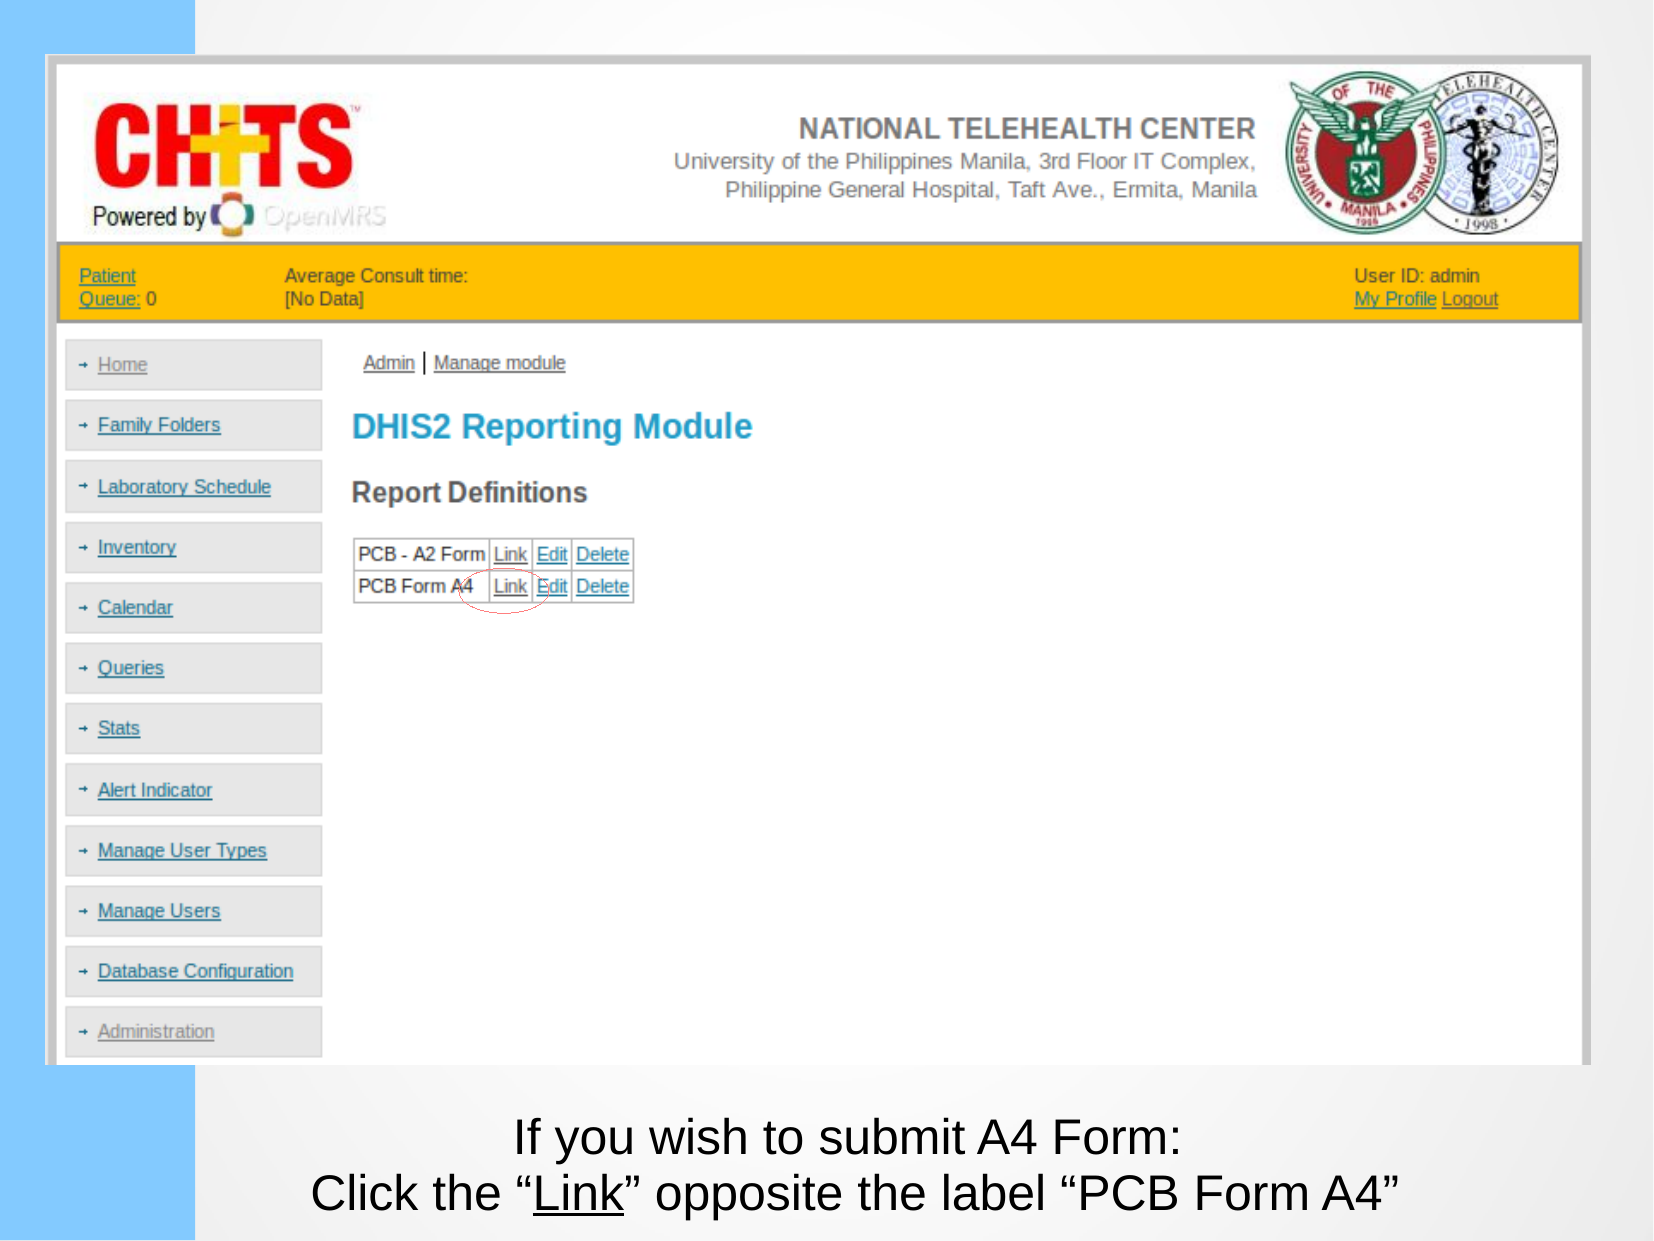

# If you wish to submit A4 Form:
Click the “Link” opposite the label “PCB Form A4”